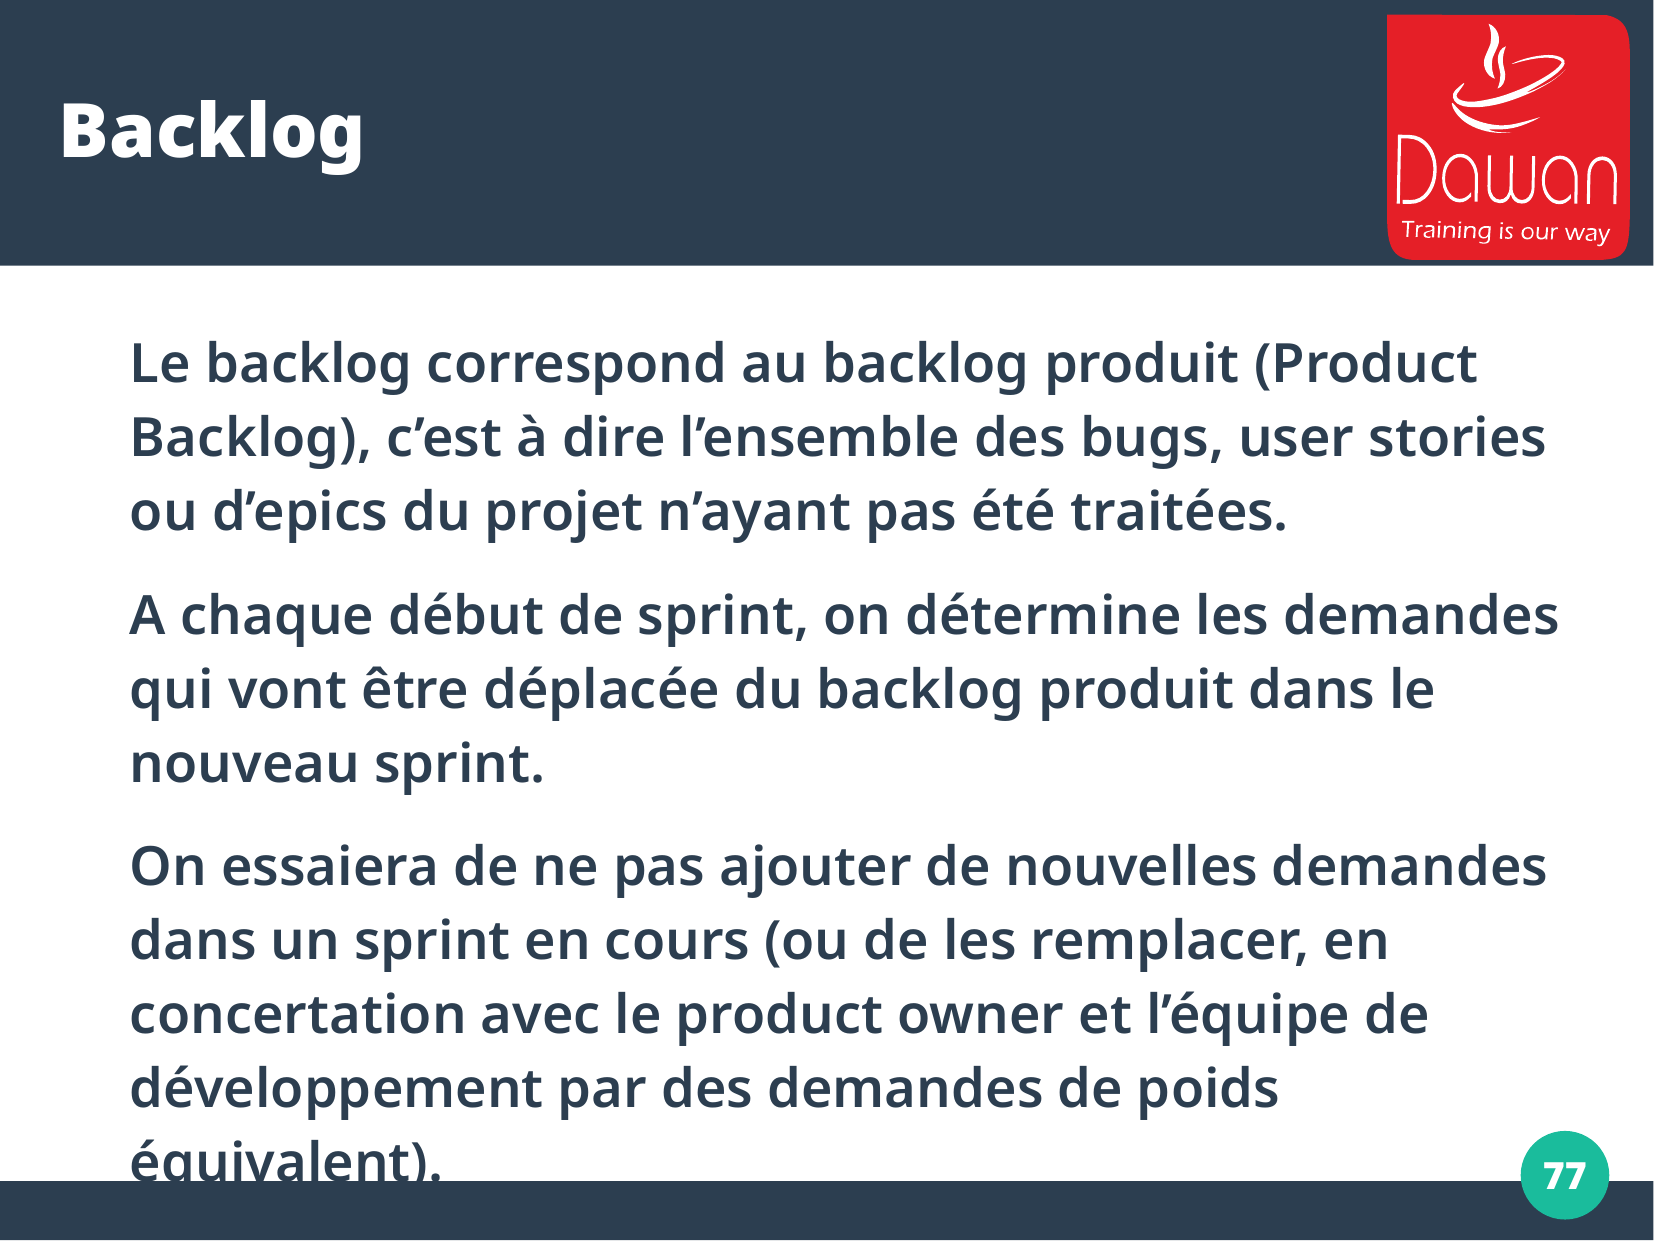

# Backlog
Le backlog correspond au backlog produit (Product Backlog), c’est à dire l’ensemble des bugs, user stories ou d’epics du projet n’ayant pas été traitées.
A chaque début de sprint, on détermine les demandes qui vont être déplacée du backlog produit dans le nouveau sprint.
On essaiera de ne pas ajouter de nouvelles demandes dans un sprint en cours (ou de les remplacer, en concertation avec le product owner et l’équipe de développement par des demandes de poids équivalent).
77